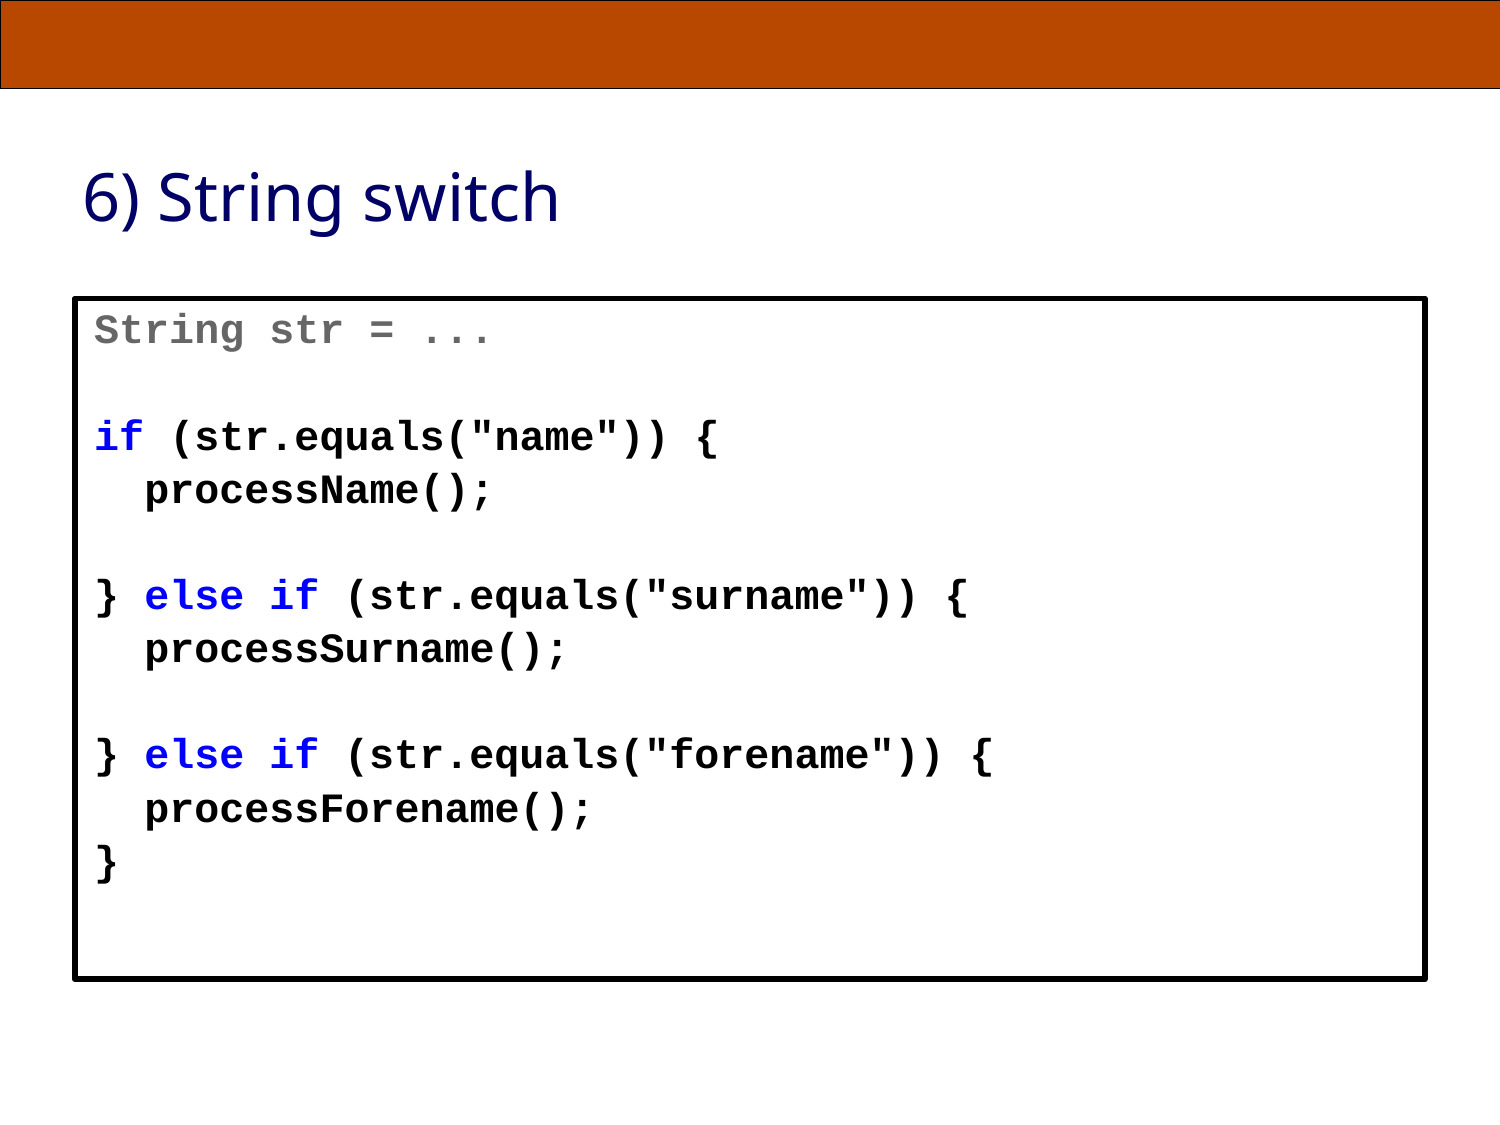

# 6) String switch
String str = ...
if (str.equals("name")) {
 processName();
} else if (str.equals("surname")) {
 processSurname();
} else if (str.equals("forename")) {
 processForename();
}